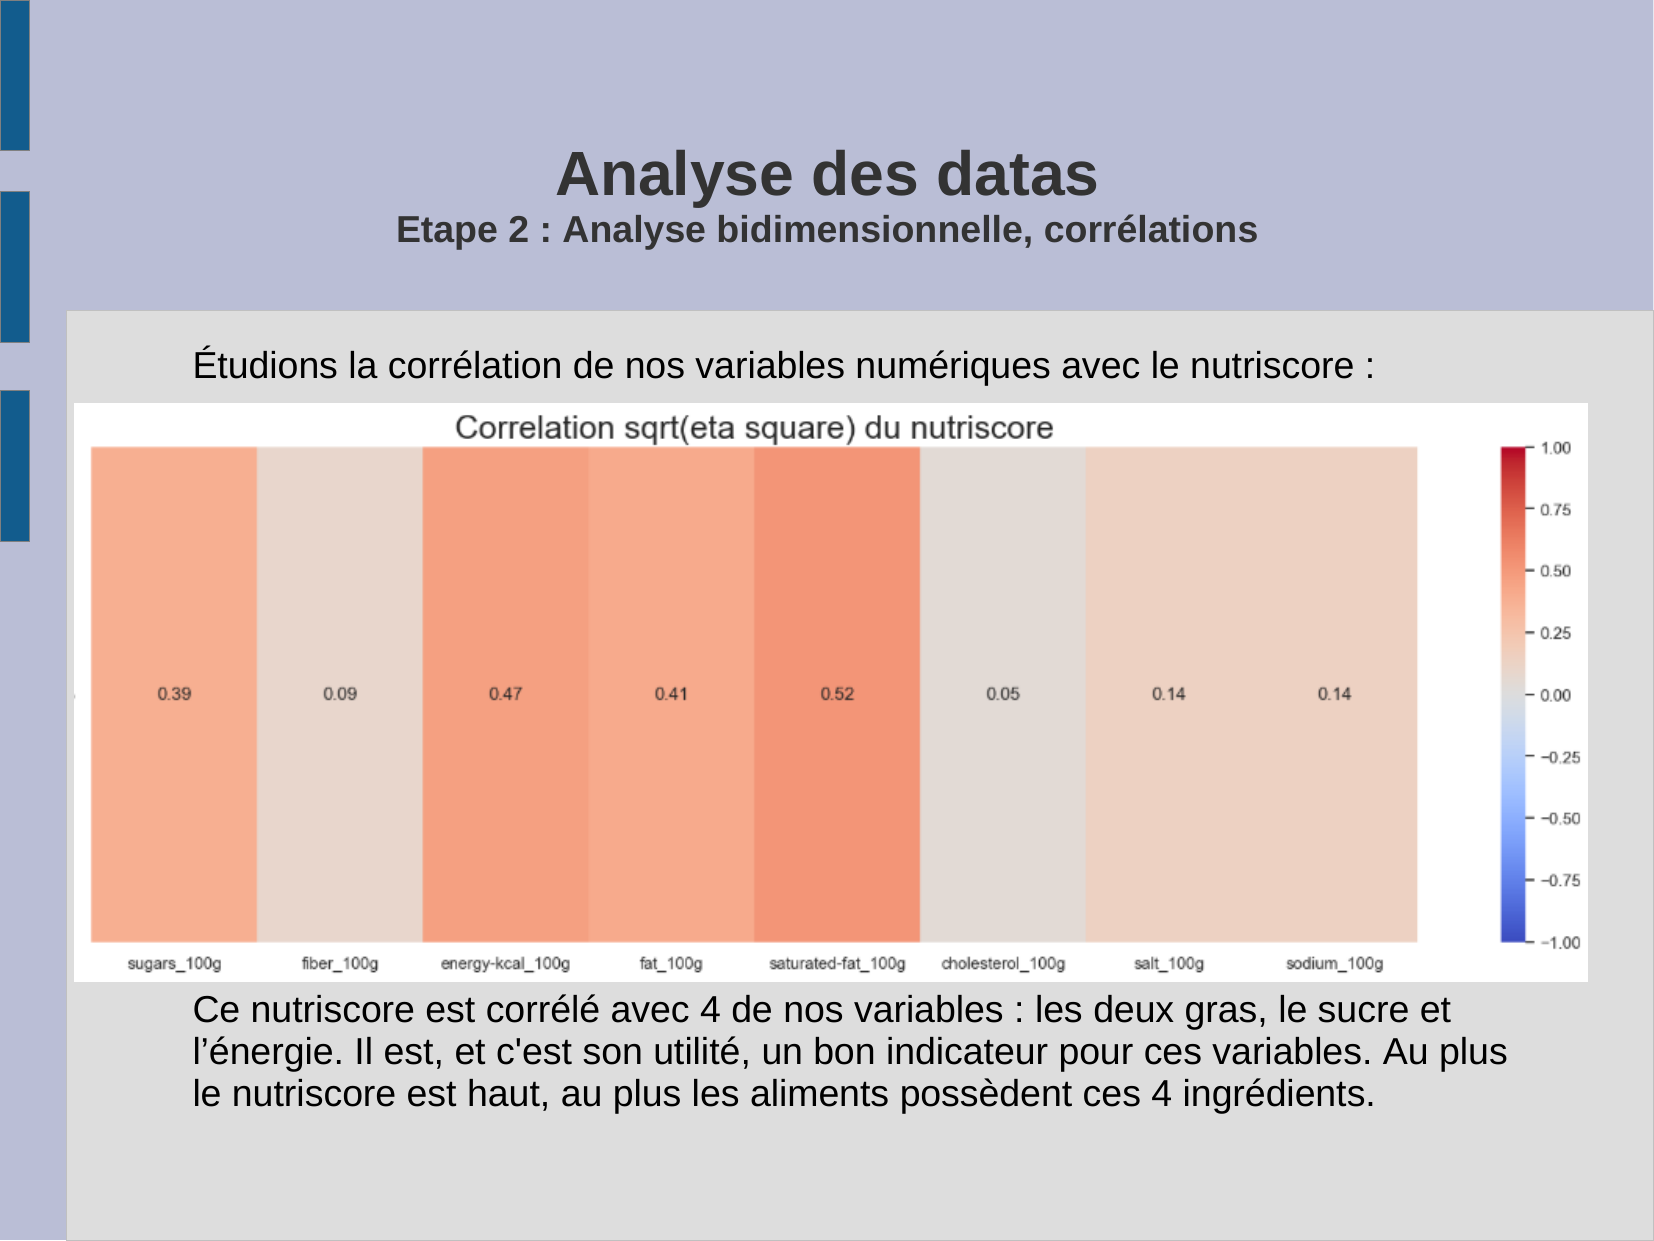

# Analyse des datas Etape 2 : Analyse bidimensionnelle, corrélations
Étudions la corrélation de nos variables numériques avec le nutriscore :
Ce nutriscore est corrélé avec 4 de nos variables : les deux gras, le sucre et l’énergie. Il est, et c'est son utilité, un bon indicateur pour ces variables. Au plus le nutriscore est haut, au plus les aliments possèdent ces 4 ingrédients.